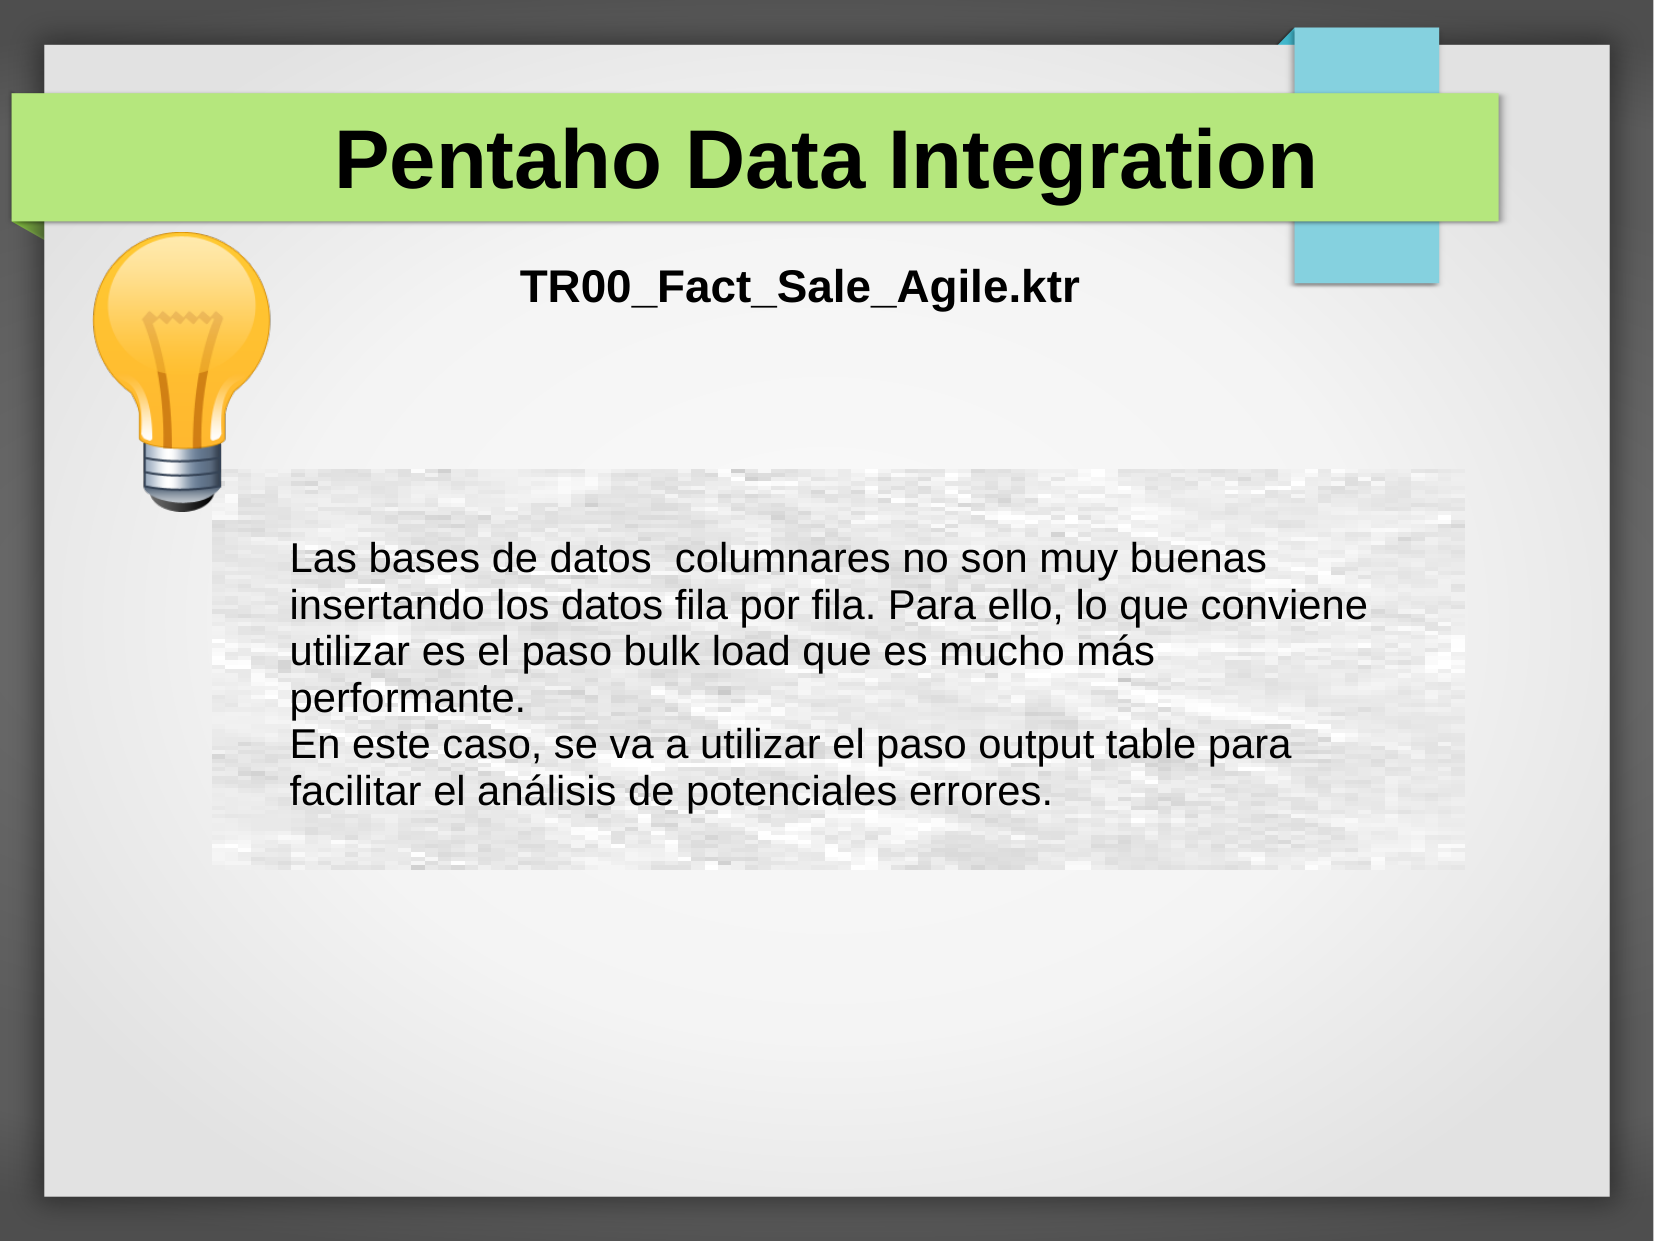

# Pentaho Data Integration
TR00_Fact_Sale_Agile.ktr
Las bases de datos columnares no son muy buenas
insertando los datos fila por fila. Para ello, lo que conviene
utilizar es el paso bulk load que es mucho más
performante.
En este caso, se va a utilizar el paso output table para
facilitar el análisis de potenciales errores.